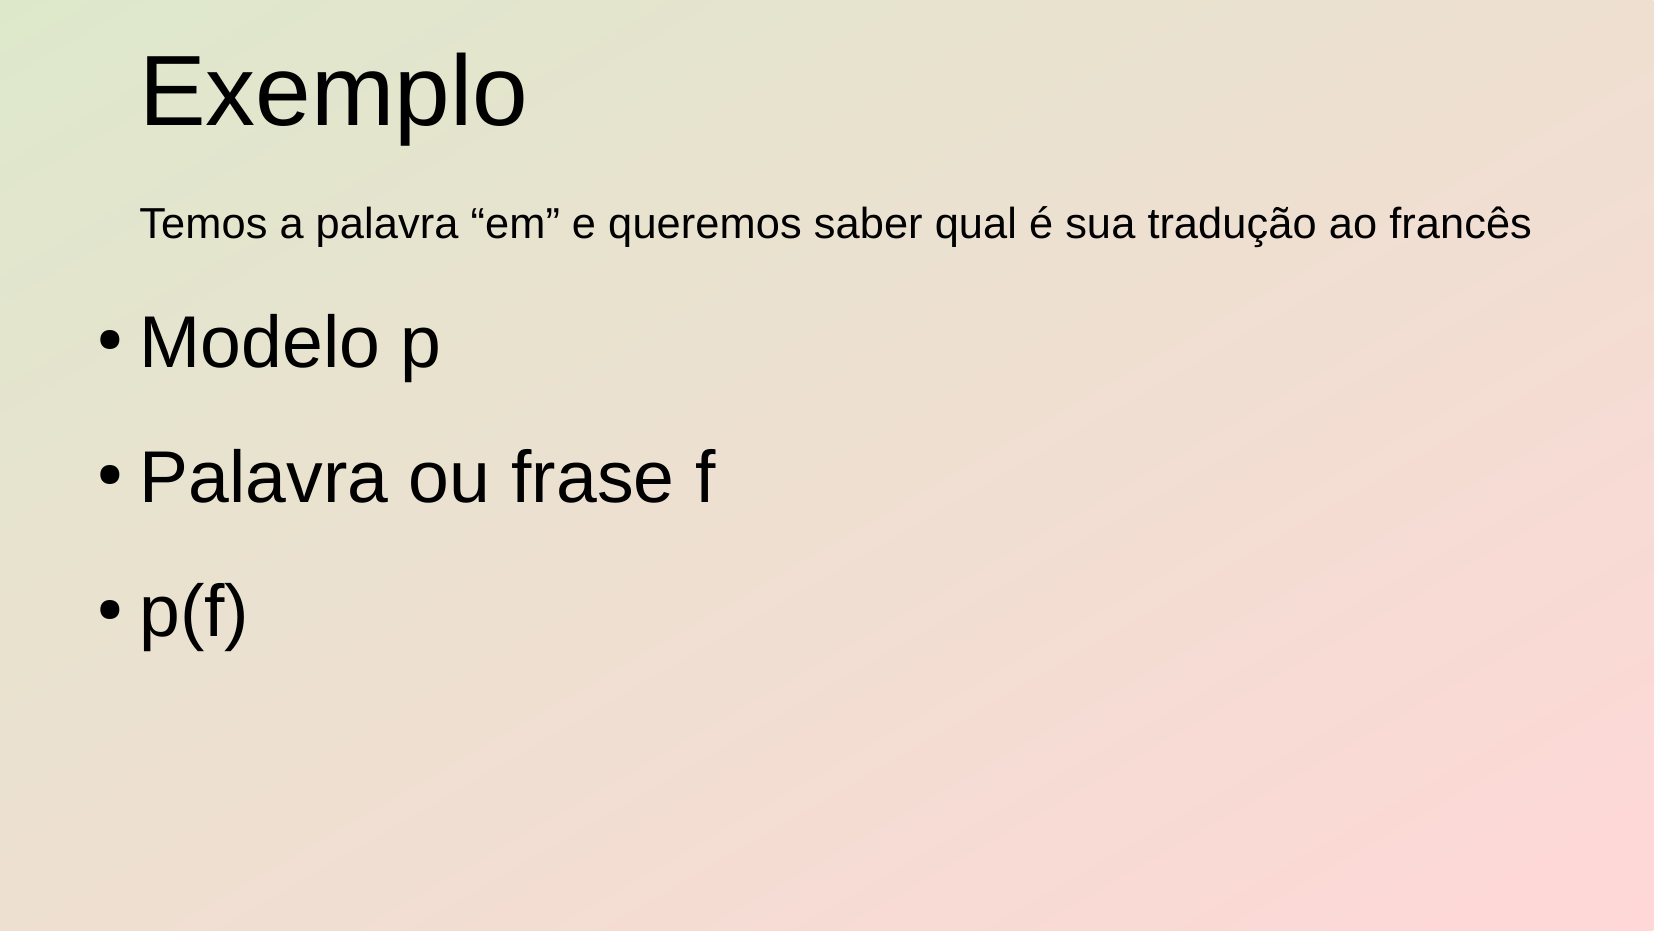

# Exemplo
Temos a palavra “em” e queremos saber qual é sua tradução ao francês
Modelo p
Palavra ou frase f
p(f)